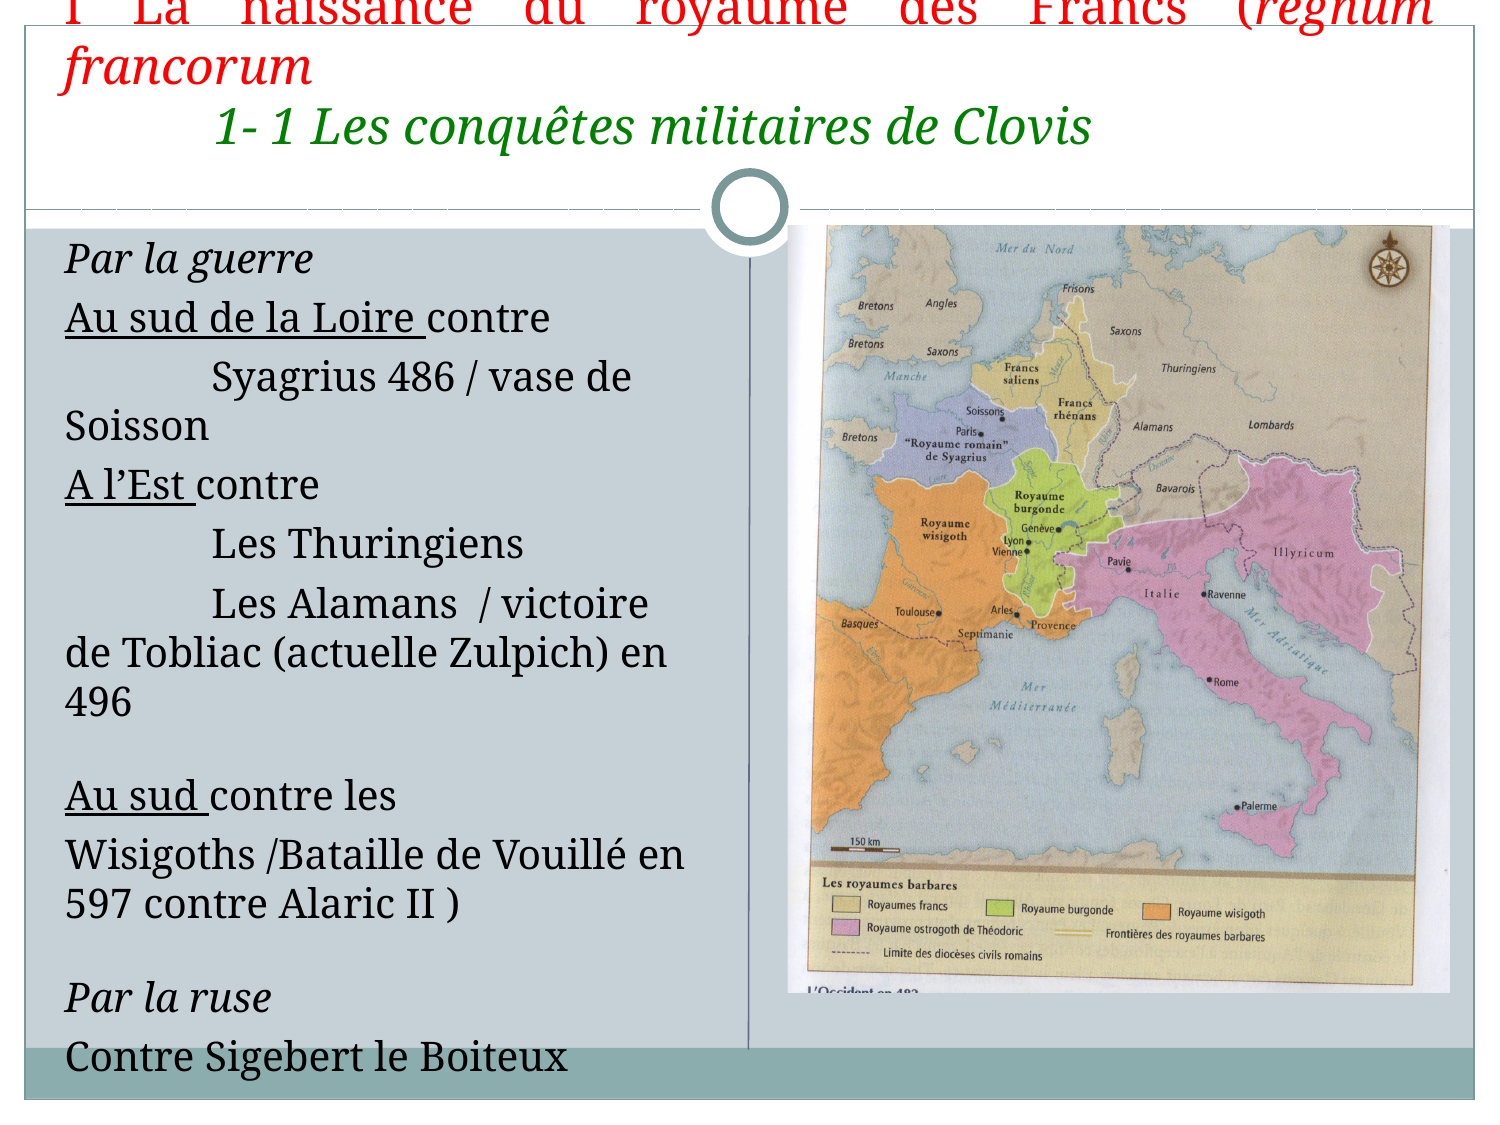

# I La naissance du royaume des Francs (regnum francorum 1- 1 Les conquêtes militaires de Clovis
Par la guerre
Au sud de la Loire contre
	Syagrius 486 / vase de Soisson
A l’Est contre
	Les Thuringiens
	Les Alamans / victoire de Tobliac (actuelle Zulpich) en 496
Au sud contre les
Wisigoths /Bataille de Vouillé en 597 contre Alaric II )
Par la ruse
Contre Sigebert le Boiteux